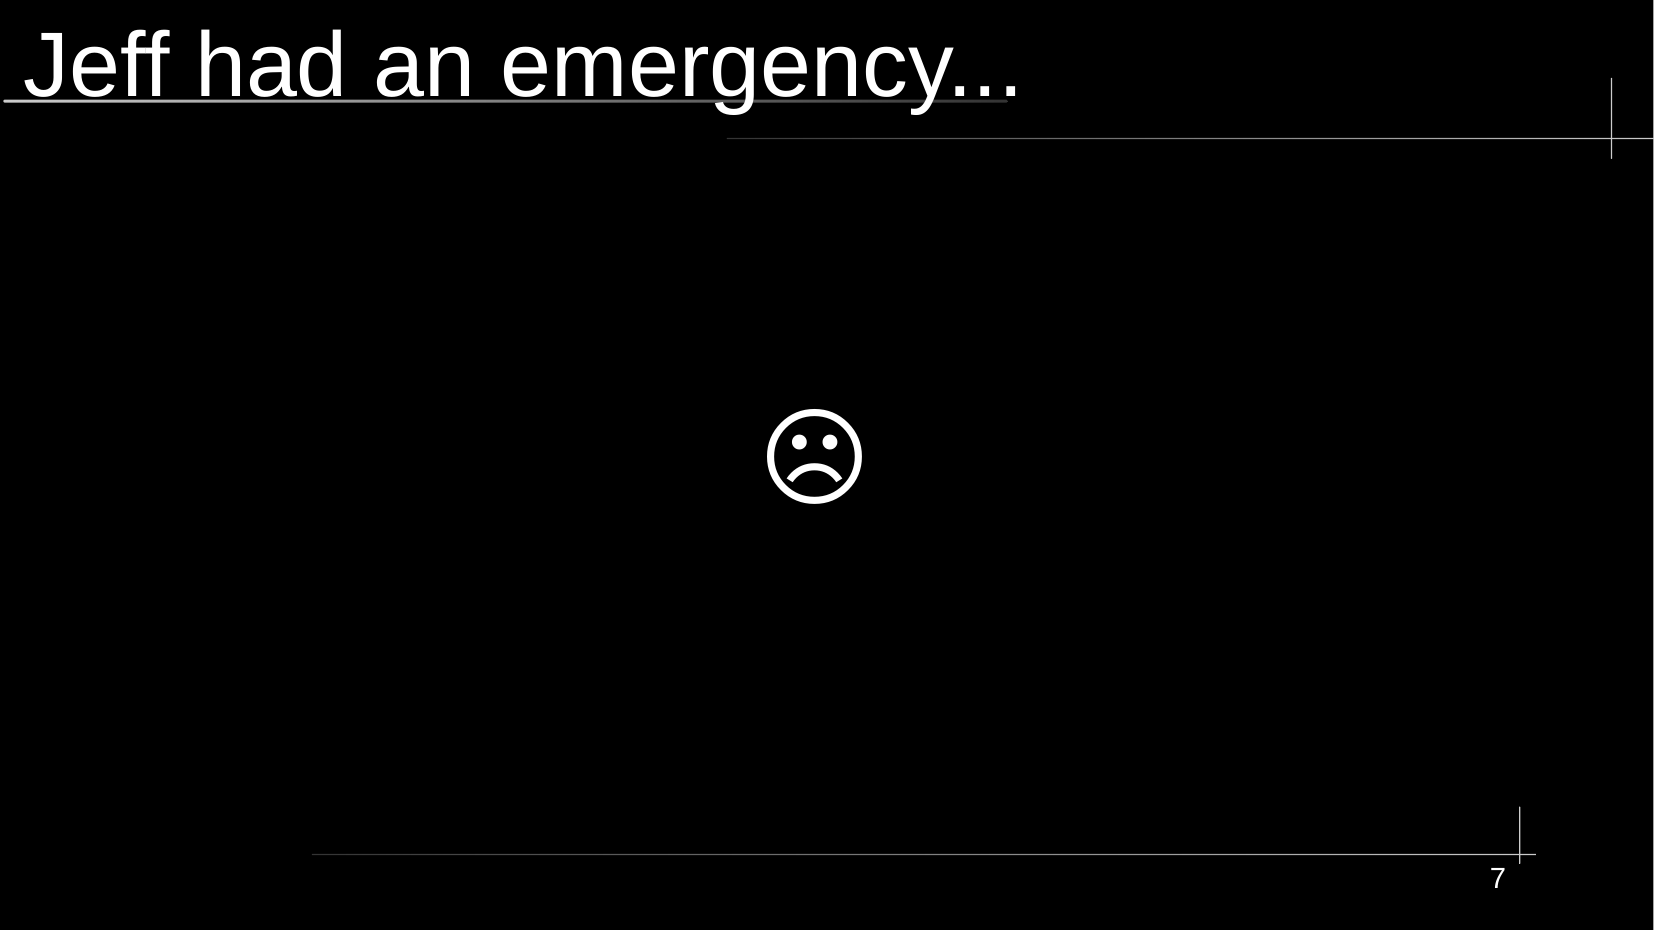

# Jeff had an emergency...
☹️
7